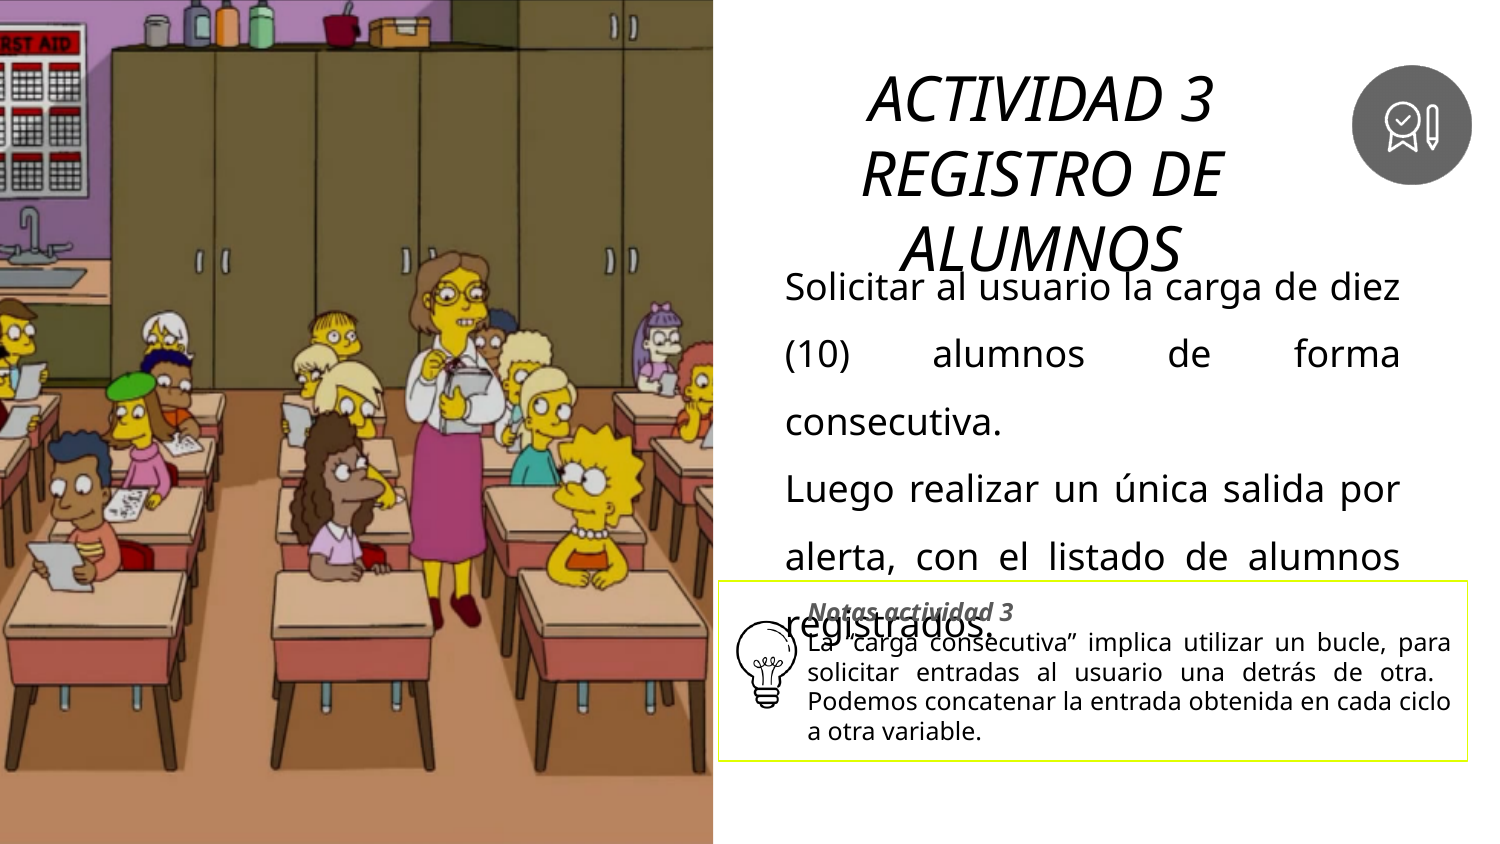

ACTIVIDAD 3
REGISTRO DE ALUMNOS
Solicitar al usuario la carga de diez (10) alumnos de forma consecutiva.
Luego realizar un única salida por alerta, con el listado de alumnos registrados.
Notas actividad 3
La “carga consecutiva” implica utilizar un bucle, para solicitar entradas al usuario una detrás de otra. Podemos concatenar la entrada obtenida en cada ciclo a otra variable.